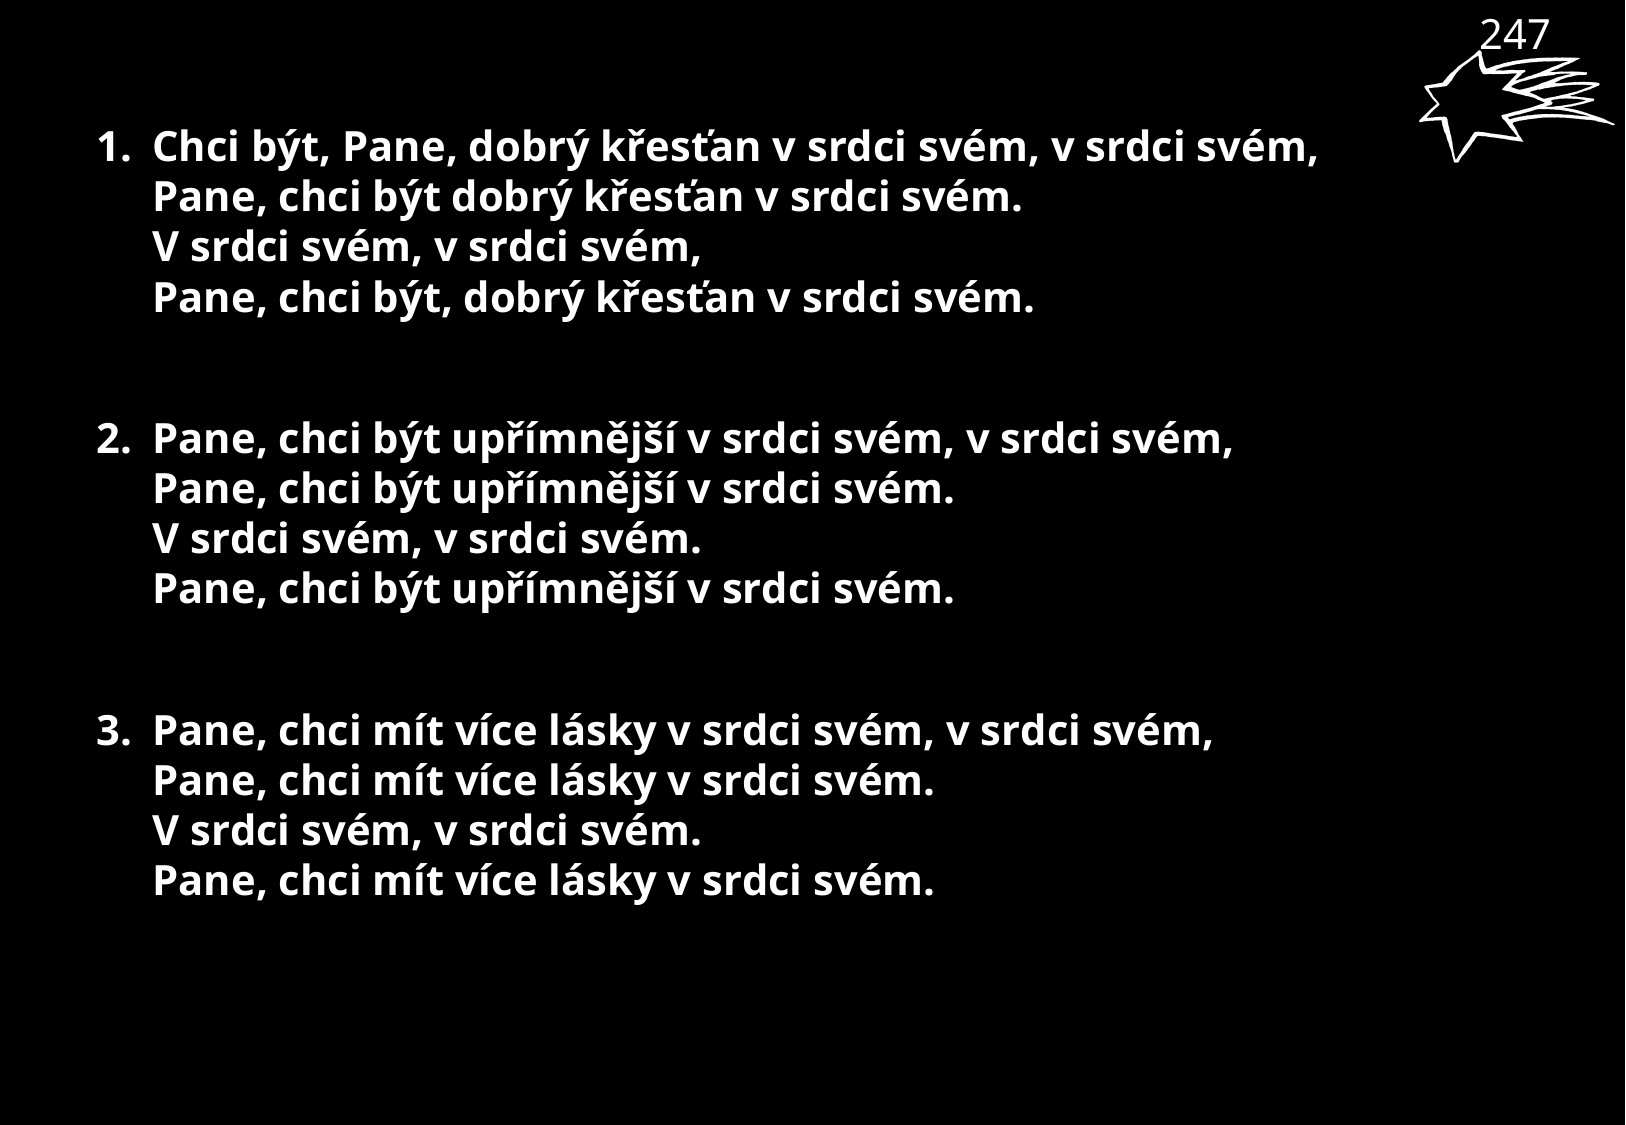

247
# 1. 	Chci být, Pane, dobrý křesťan v srdci svém, v srdci svém, Pane, chci být dobrý křesťan v srdci svém. V srdci svém, v srdci svém, Pane, chci být, dobrý křesťan v srdci svém.
2. 	Pane, chci být upřímnější v srdci svém, v srdci svém,
Pane, chci být upřímnější v srdci svém.
V srdci svém, v srdci svém.
Pane, chci být upřímnější v srdci svém.
3.	Pane, chci mít více lásky v srdci svém, v srdci svém,
Pane, chci mít více lásky v srdci svém.
V srdci svém, v srdci svém.
Pane, chci mít více lásky v srdci svém.